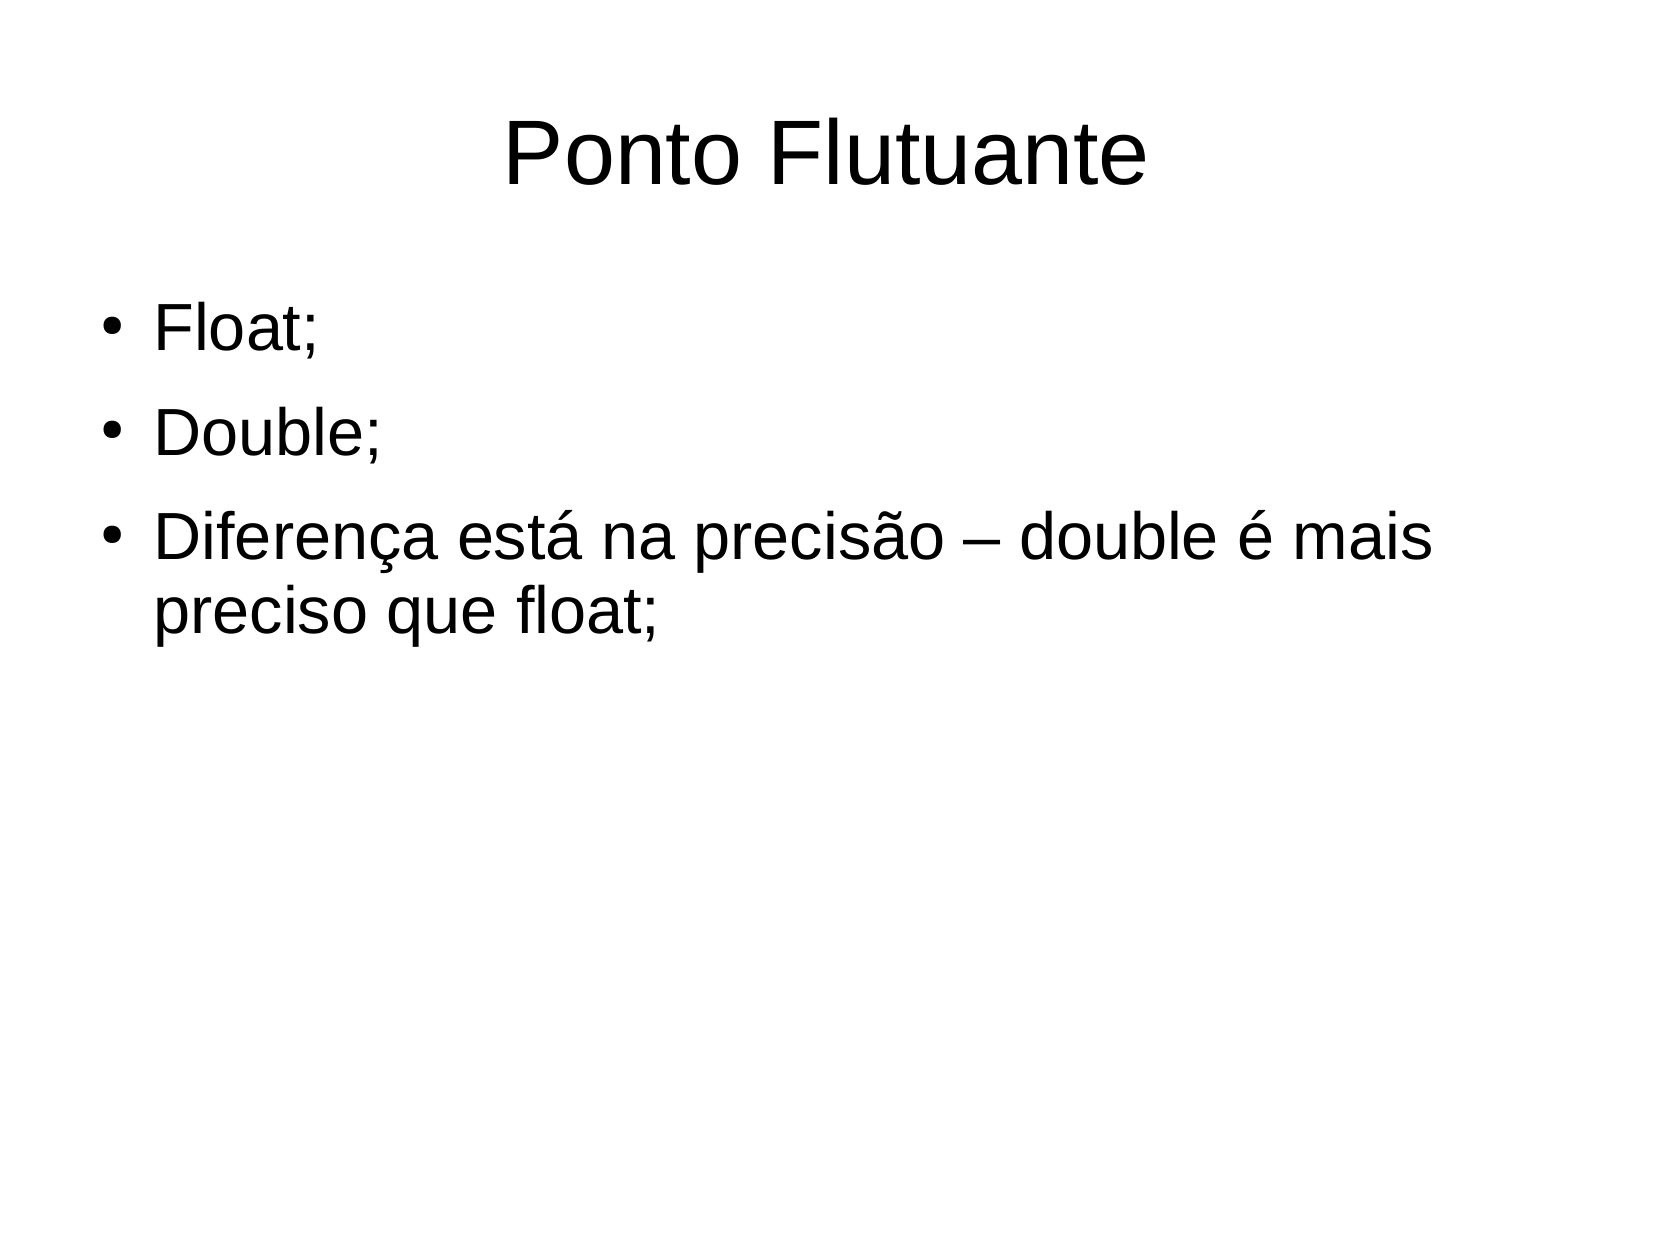

# Ponto Flutuante
Float;
Double;
Diferença está na precisão – double é mais preciso que float;